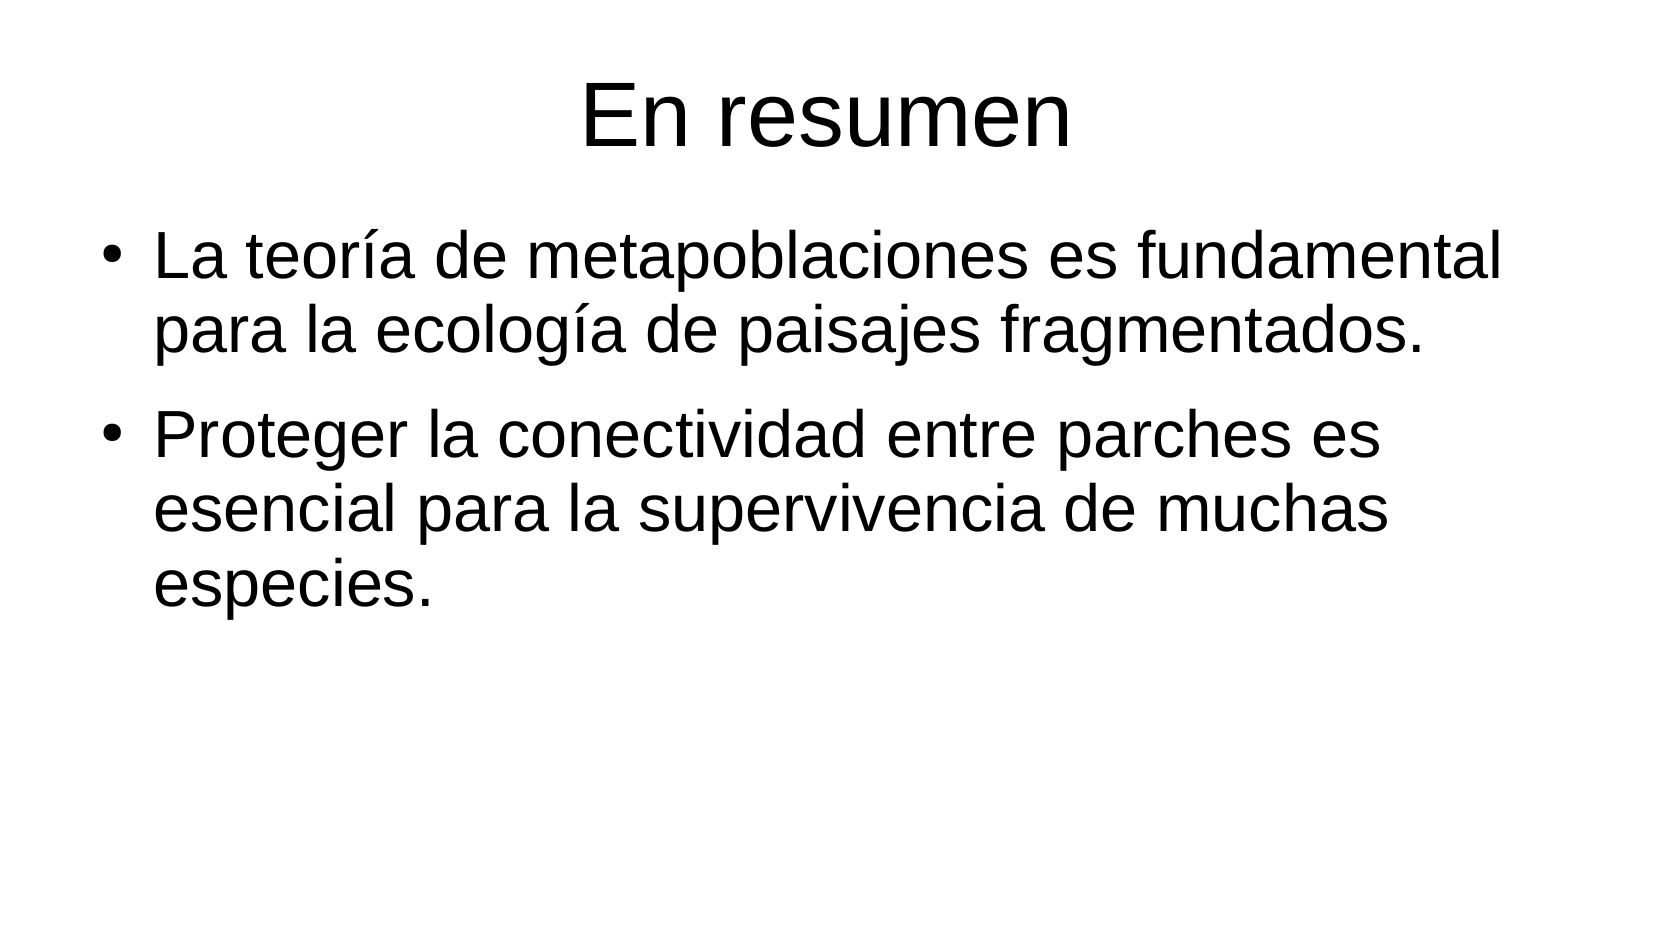

# En resumen
La teoría de metapoblaciones es fundamental para la ecología de paisajes fragmentados.
Proteger la conectividad entre parches es esencial para la supervivencia de muchas especies.